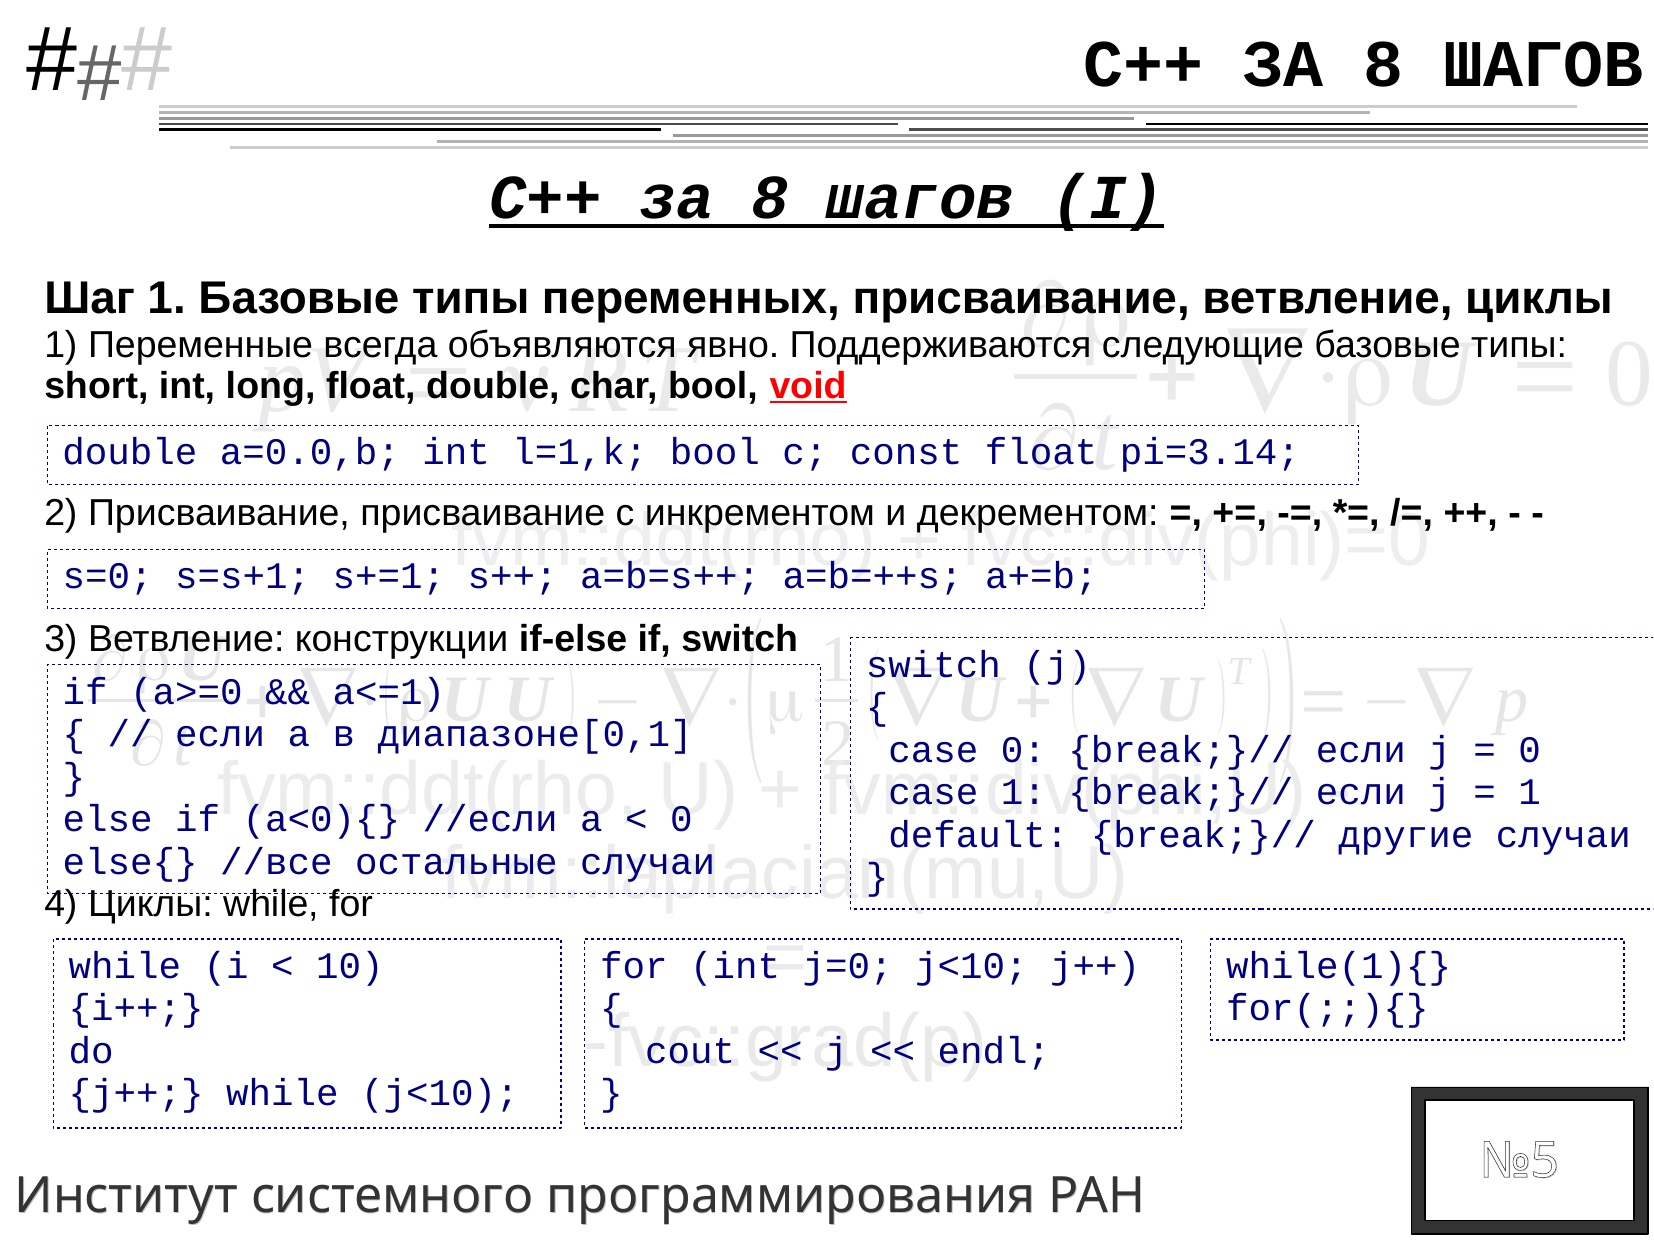

# C++ за 8 шагов (I)
Шаг 1. Базовые типы переменных, присваивание, ветвление, циклы
1) Переменные всегда объявляются явно. Поддерживаются следующие базовые типы:
short, int, long, float, double, char, bool, void
2) Присваивание, присваивание с инкрементом и декрементом: =, +=, -=, *=, /=, ++, - -
3) Ветвление: конструкции if-else if, switch
4) Циклы: while, for
double a=0.0,b; int l=1,k; bool c; const float pi=3.14;
s=0; s=s+1; s+=1; s++; a=b=s++; a=b=++s; a+=b;
switch (j)
{
 case 0: {break;}// если j = 0
 case 1: {break;}// если j = 1
 default: {break;}// другие случаи
}
if (a>=0 && a<=1)
{ // если а в диапазоне[0,1]
}
else if (a<0){} //если a < 0
else{} //все остальные случаи
while (i < 10)
{i++;}
do
{j++;} while (j<10);
for (int j=0; j<10; j++)
{
 cout << j << endl;
}
while(1){}
for(;;){}